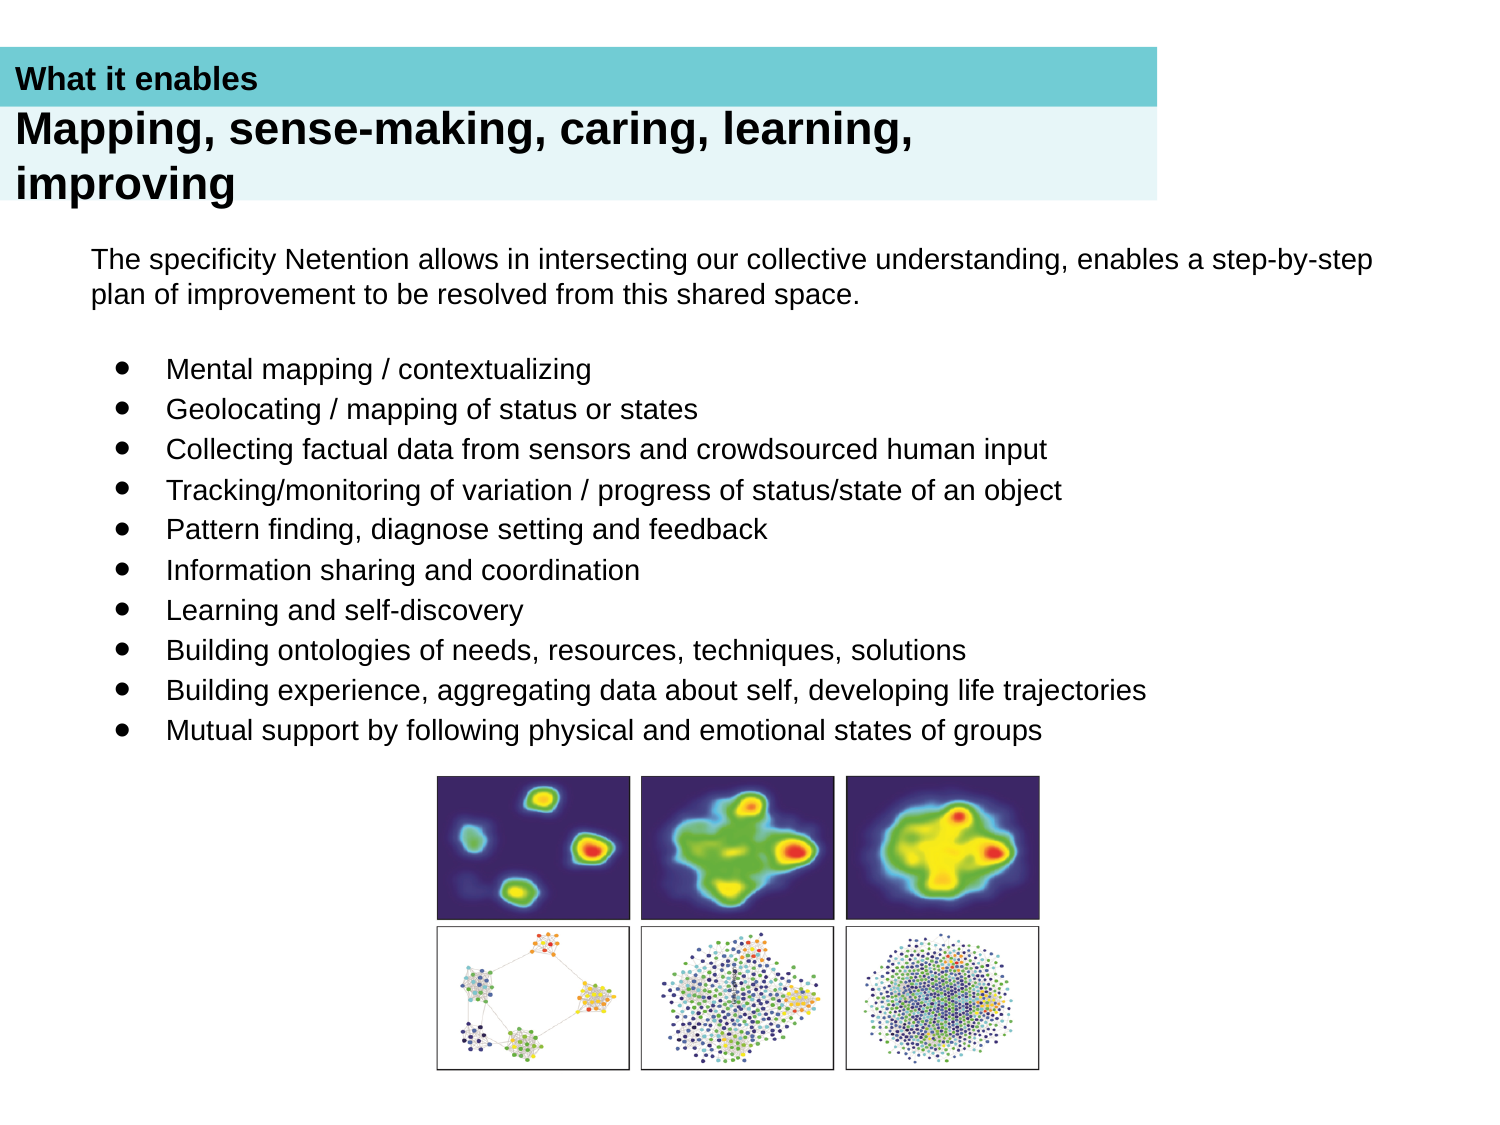

What it enables
Mapping, sense-making, caring, learning, improving
The specificity Netention allows in intersecting our collective understanding, enables a step-by-step plan of improvement to be resolved from this shared space.
Mental mapping / contextualizing
Geolocating / mapping of status or states
Collecting factual data from sensors and crowdsourced human input
Tracking/monitoring of variation / progress of status/state of an object
Pattern finding, diagnose setting and feedback
Information sharing and coordination
Learning and self-discovery
Building ontologies of needs, resources, techniques, solutions
Building experience, aggregating data about self, developing life trajectories
Mutual support by following physical and emotional states of groups